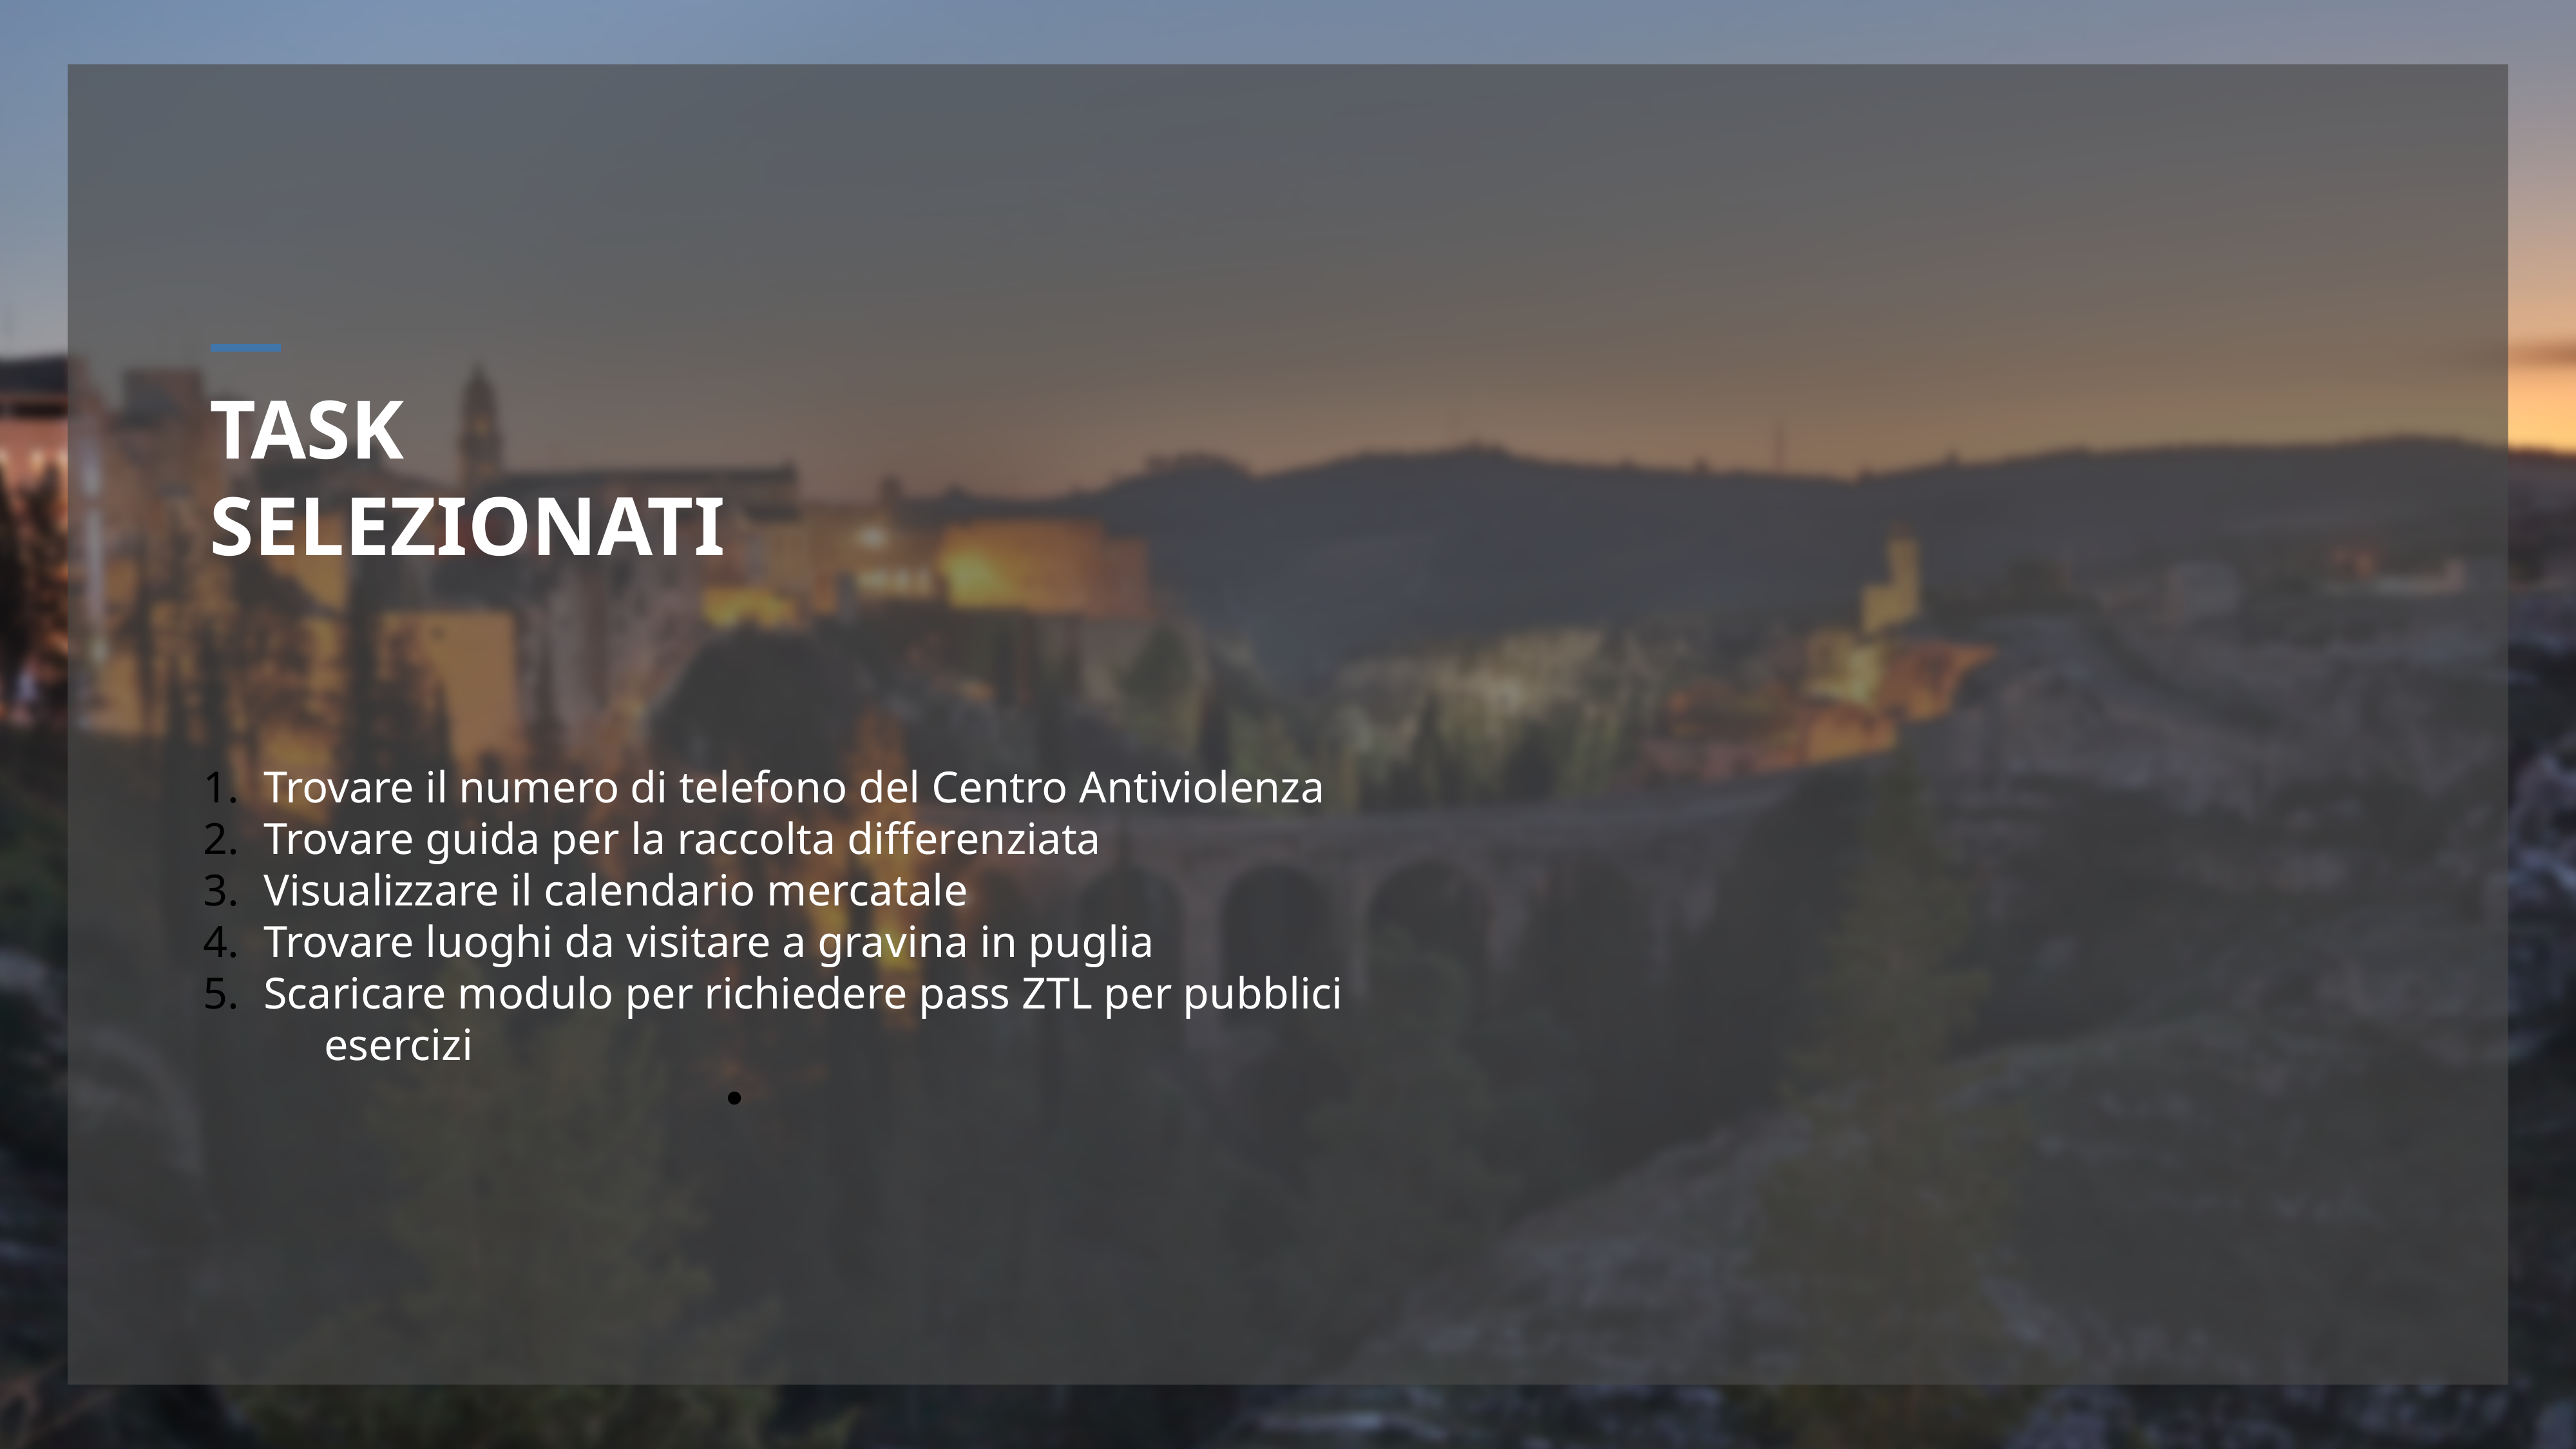

TASK
SELEZIONATI
Trovare il numero di telefono del Centro Antiviolenza
Trovare guida per la raccolta differenziata
Visualizzare il calendario mercatale
Trovare luoghi da visitare a gravina in puglia
Scaricare modulo per richiedere pass ZTL per pubblici esercizi